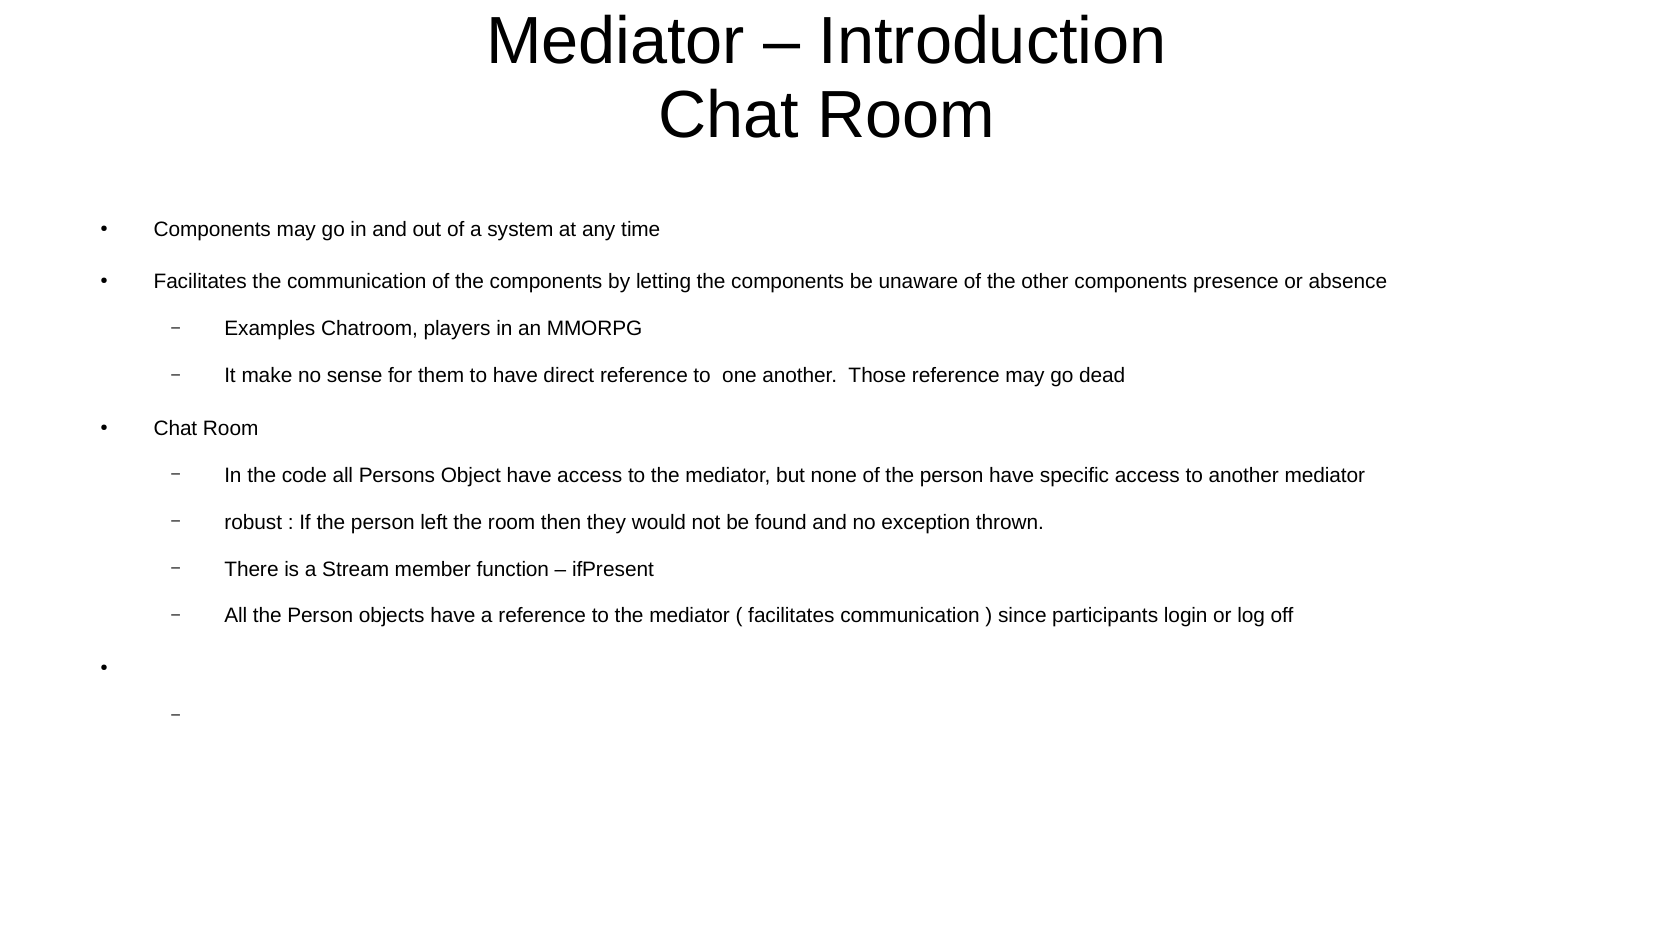

# Mediator – Introduction Chat Room
Components may go in and out of a system at any time
Facilitates the communication of the components by letting the components be unaware of the other components presence or absence
Examples Chatroom, players in an MMORPG
It make no sense for them to have direct reference to one another. Those reference may go dead
Chat Room
In the code all Persons Object have access to the mediator, but none of the person have specific access to another mediator
robust : If the person left the room then they would not be found and no exception thrown.
There is a Stream member function – ifPresent
All the Person objects have a reference to the mediator ( facilitates communication ) since participants login or log off